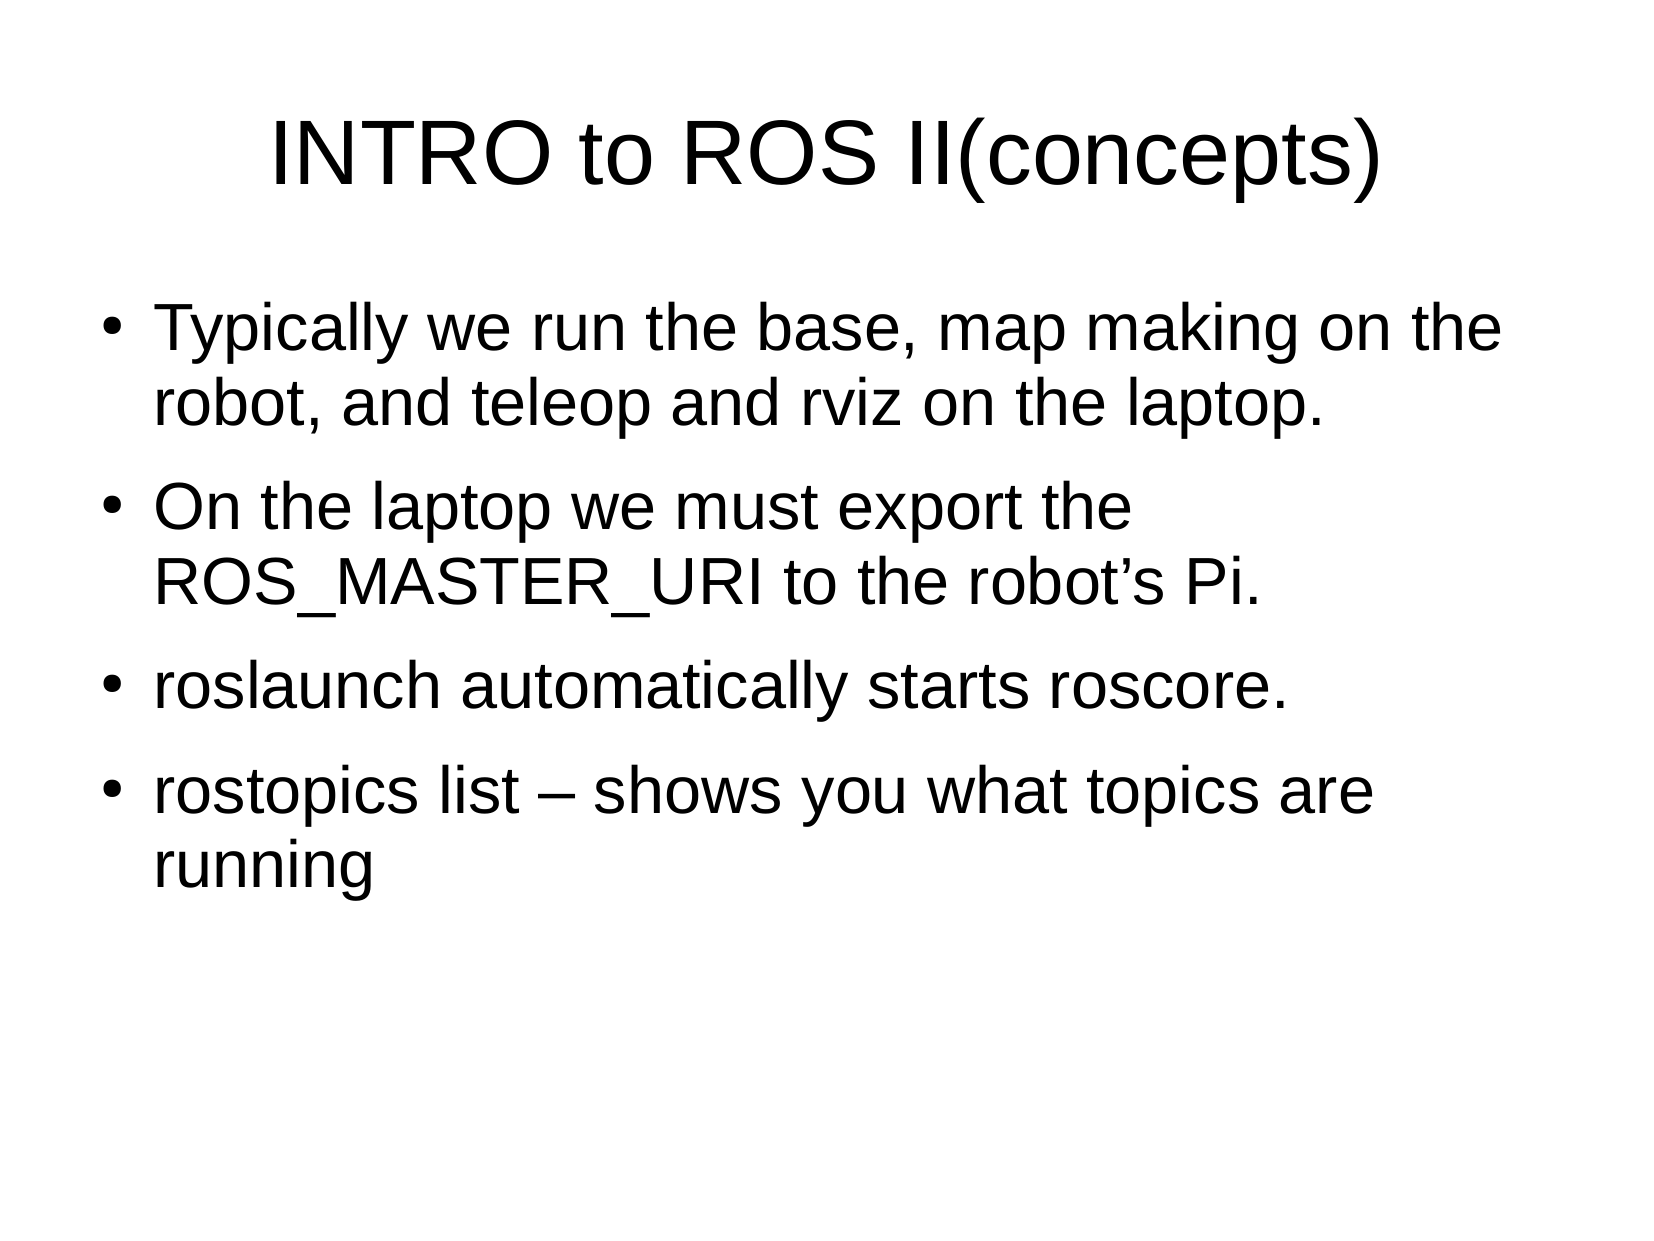

# INTRO to ROS II(concepts)
Typically we run the base, map making on the robot, and teleop and rviz on the laptop.
On the laptop we must export the ROS_MASTER_URI to the robot’s Pi.
roslaunch automatically starts roscore.
rostopics list – shows you what topics are running